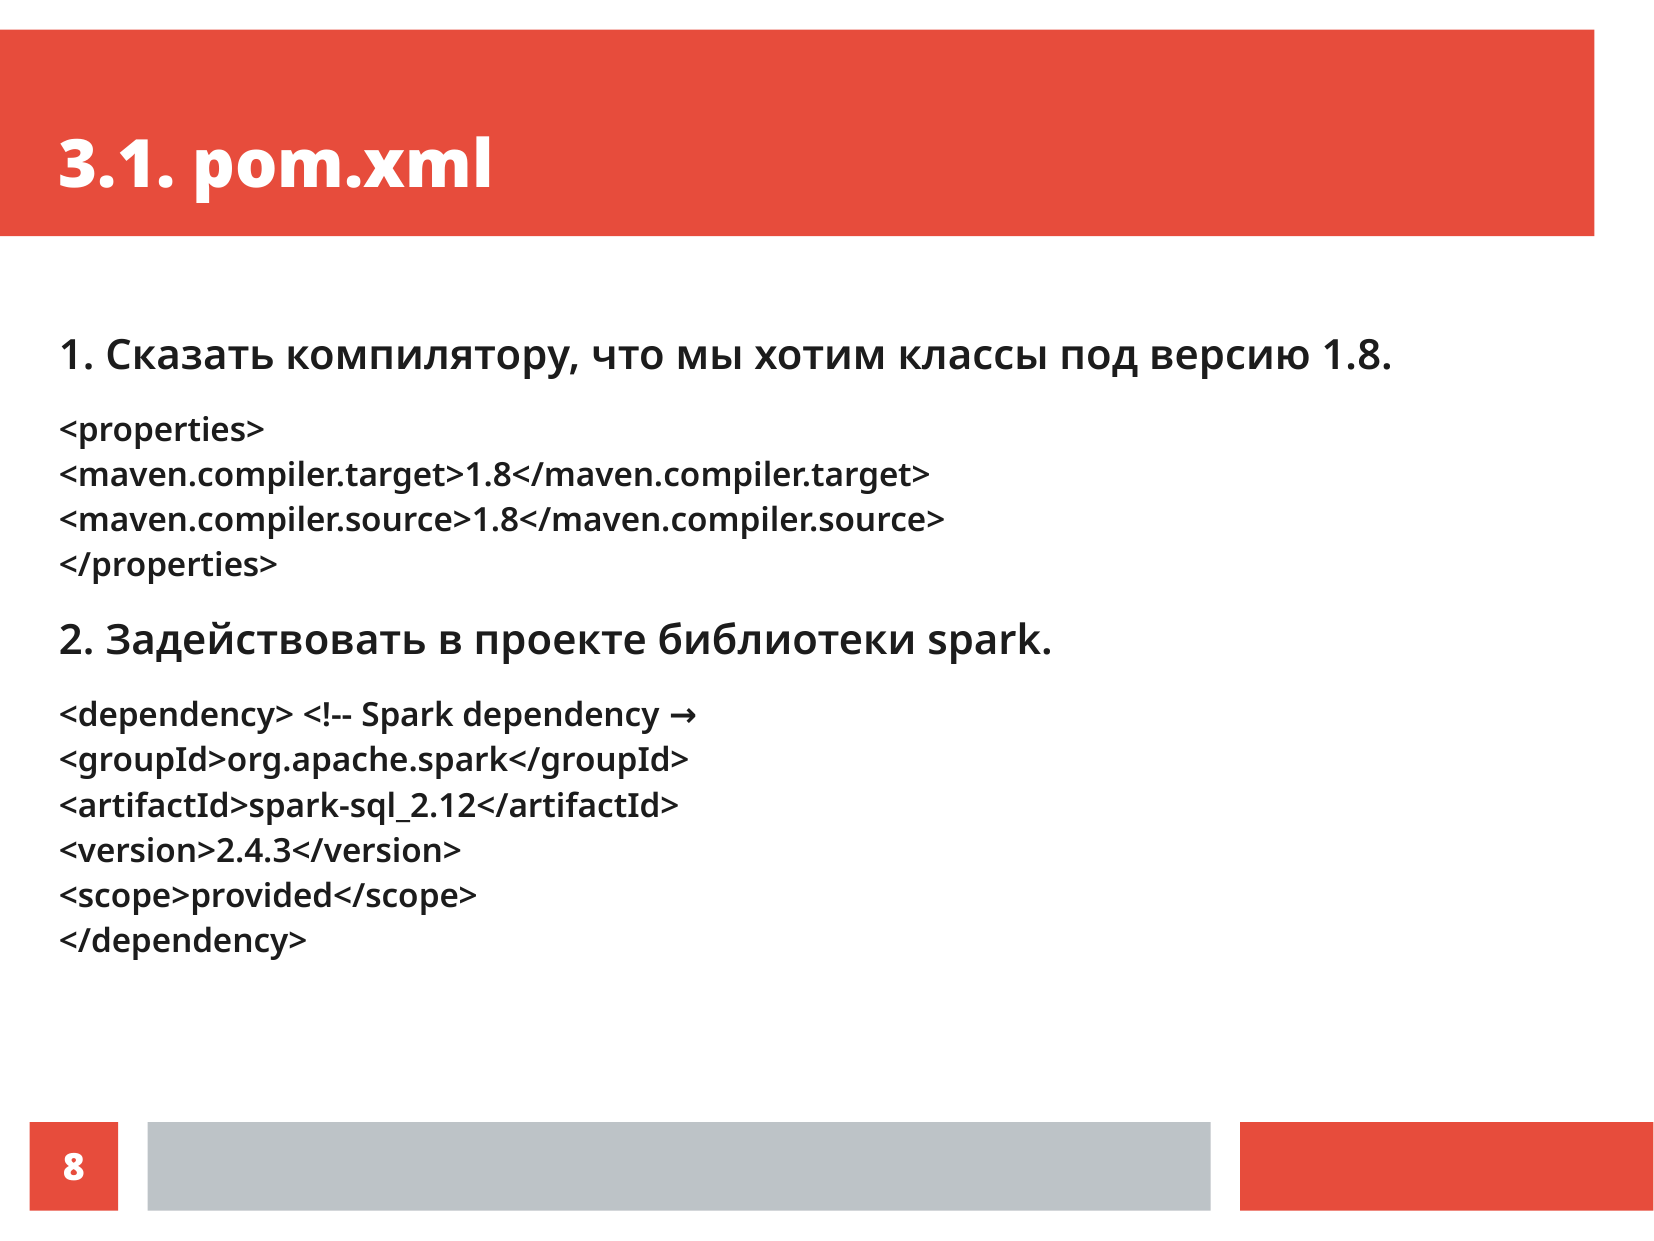

# 3.1. pom.xml
1. Сказать компилятору, что мы хотим классы под версию 1.8.
<properties>
<maven.compiler.target>1.8</maven.compiler.target>
<maven.compiler.source>1.8</maven.compiler.source>
</properties>
2. Задействовать в проекте библиотеки spark.
<dependency> <!-- Spark dependency →
<groupId>org.apache.spark</groupId>
<artifactId>spark-sql_2.12</artifactId>
<version>2.4.3</version>
<scope>provided</scope>
</dependency>
8